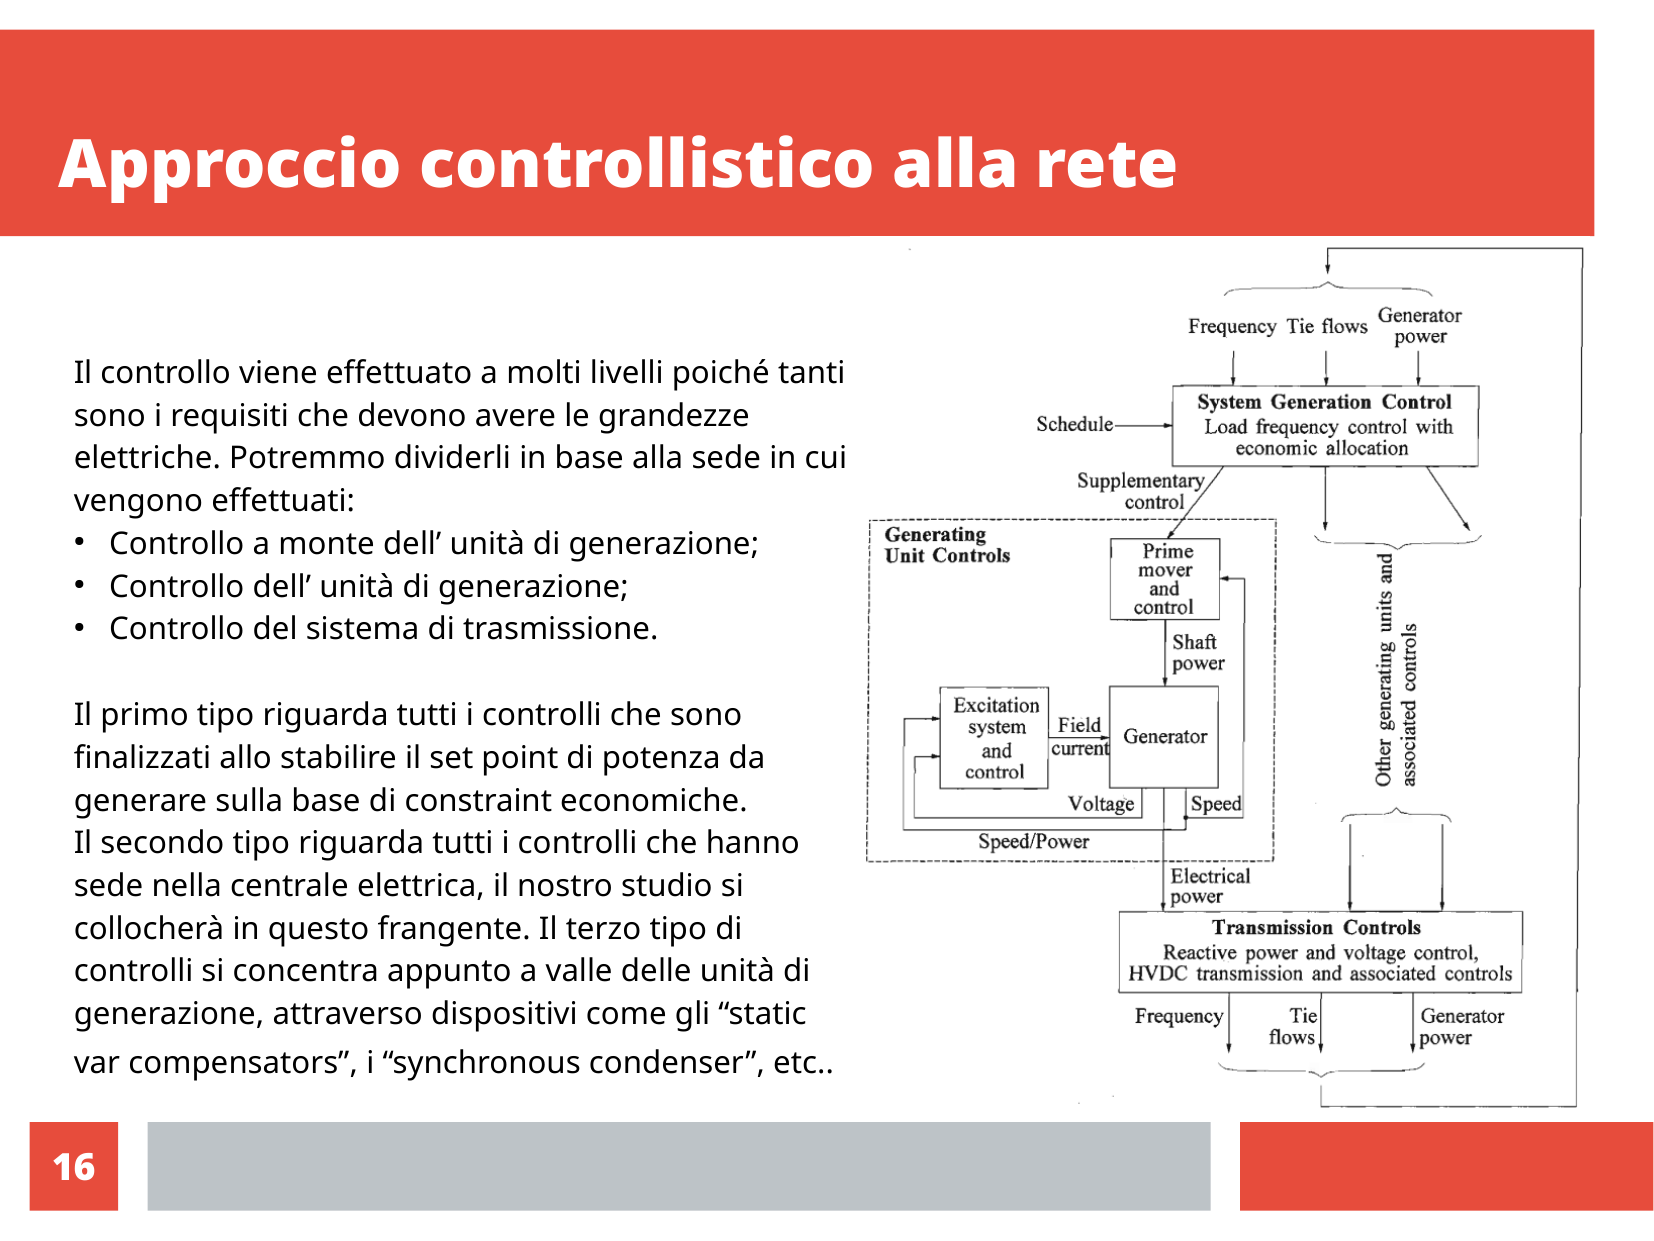

# Approccio controllistico alla rete
Il controllo viene effettuato a molti livelli poiché tanti sono i requisiti che devono avere le grandezze elettriche. Potremmo dividerli in base alla sede in cui vengono effettuati:
Controllo a monte dell’ unità di generazione;
Controllo dell’ unità di generazione;
Controllo del sistema di trasmissione.
Il primo tipo riguarda tutti i controlli che sono finalizzati allo stabilire il set point di potenza da generare sulla base di constraint economiche.
Il secondo tipo riguarda tutti i controlli che hanno sede nella centrale elettrica, il nostro studio si collocherà in questo frangente. Il terzo tipo di controlli si concentra appunto a valle delle unità di generazione, attraverso dispositivi come gli “static var compensators”, i “synchronous condenser”, etc..
16